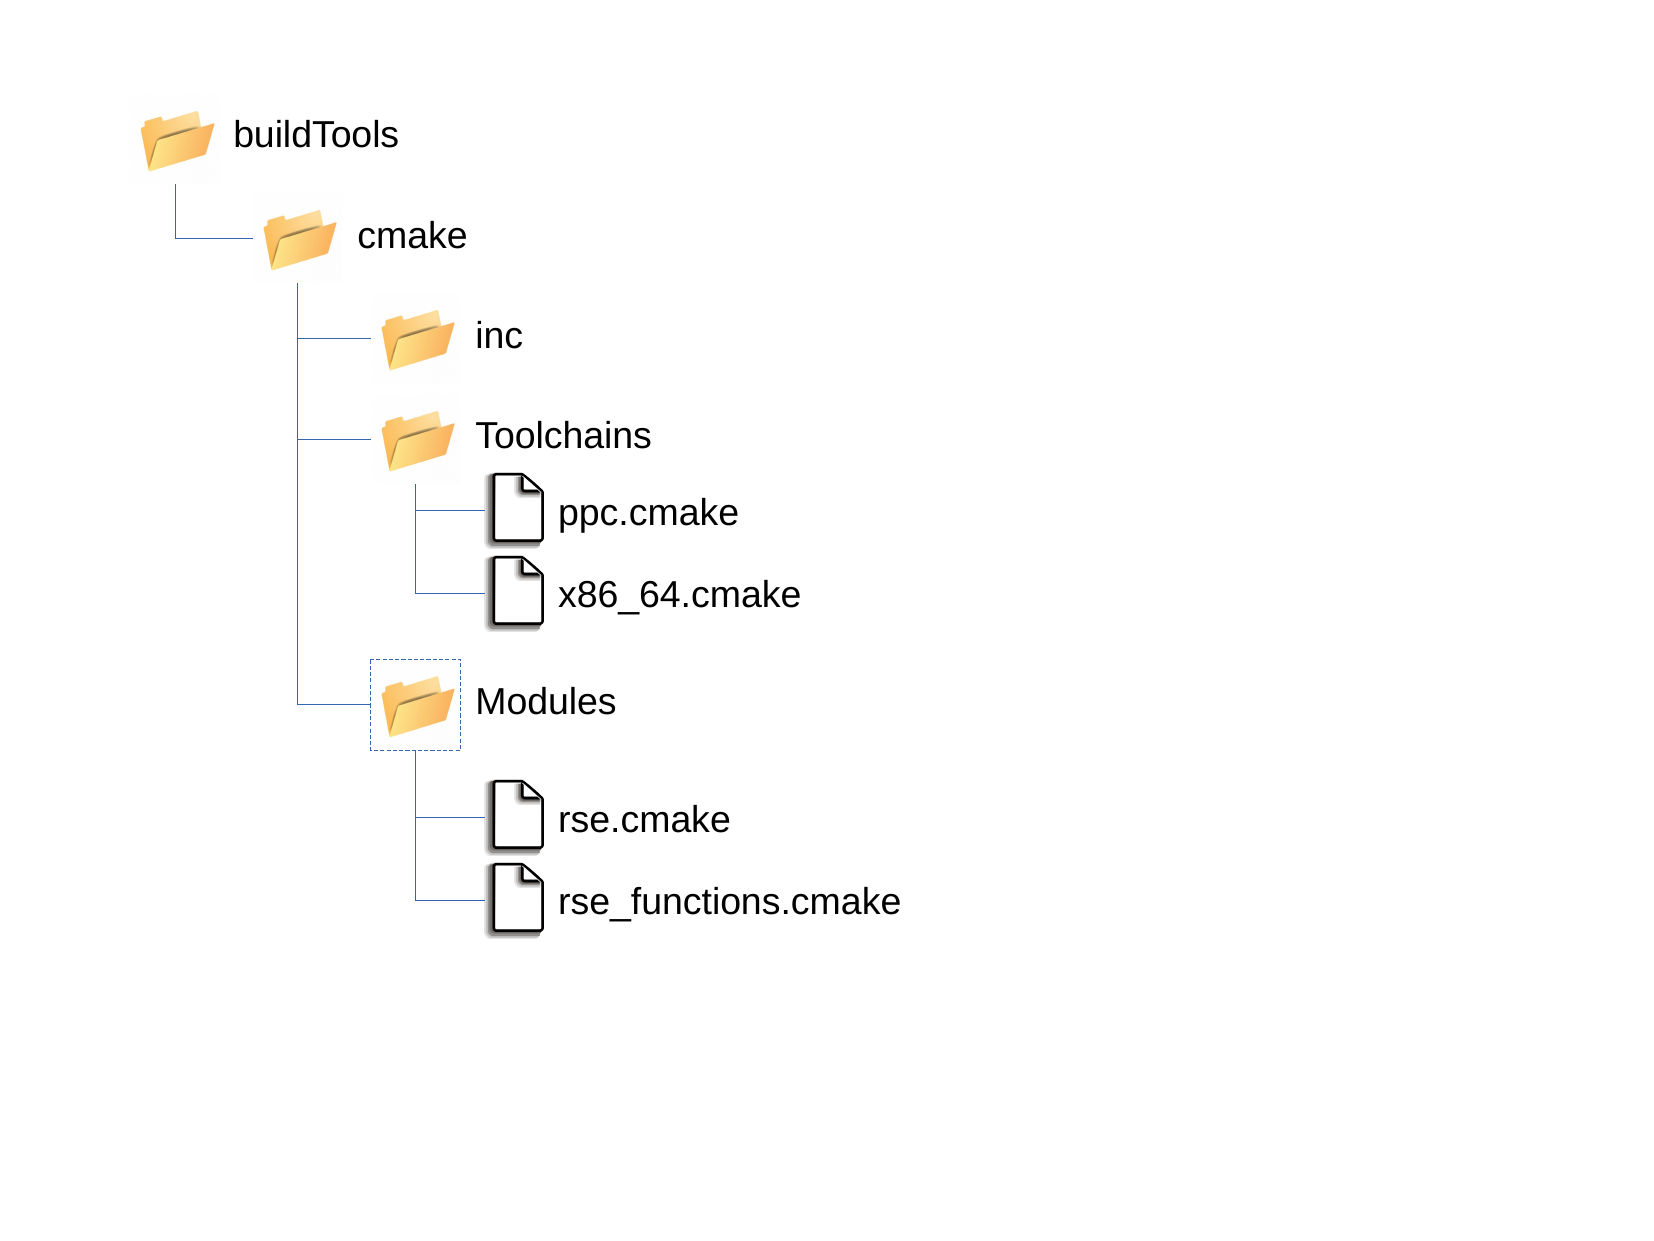

buildTools
cmake
inc
Toolchains
ppc.cmake
x86_64.cmake
Modules
rse.cmake
rse_functions.cmake